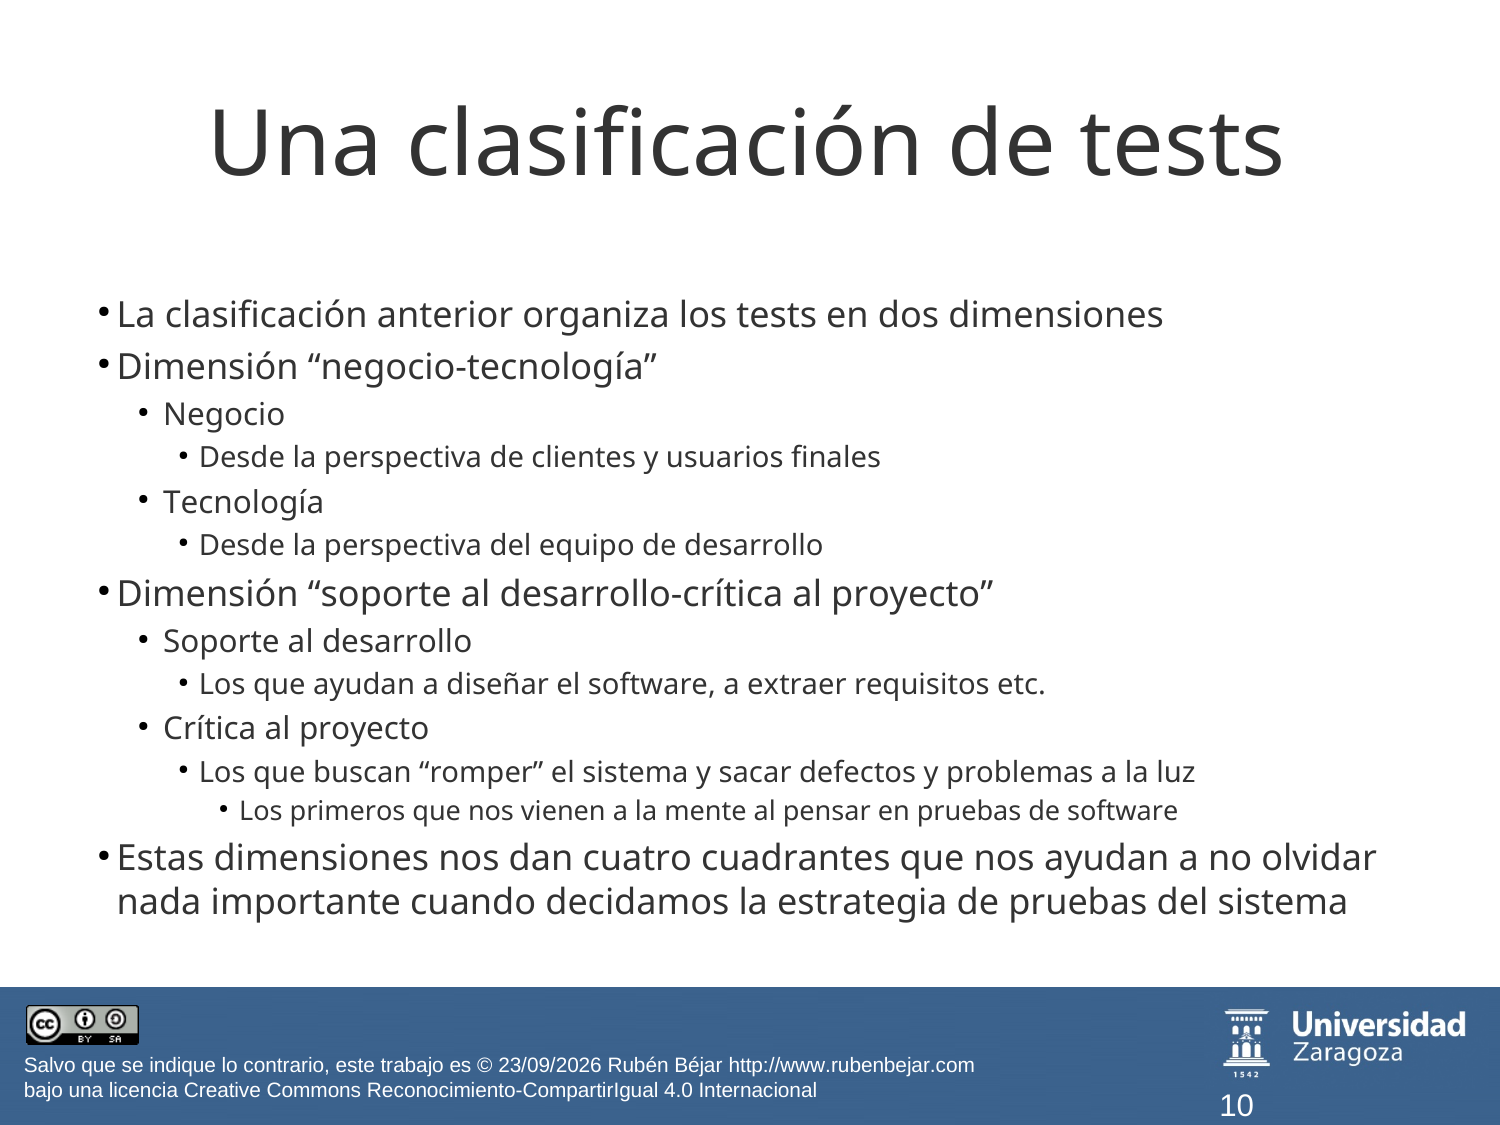

# Una clasificación de tests
La clasificación anterior organiza los tests en dos dimensiones
Dimensión “negocio-tecnología”
Negocio
Desde la perspectiva de clientes y usuarios finales
Tecnología
Desde la perspectiva del equipo de desarrollo
Dimensión “soporte al desarrollo-crítica al proyecto”
Soporte al desarrollo
Los que ayudan a diseñar el software, a extraer requisitos etc.
Crítica al proyecto
Los que buscan “romper” el sistema y sacar defectos y problemas a la luz
Los primeros que nos vienen a la mente al pensar en pruebas de software
Estas dimensiones nos dan cuatro cuadrantes que nos ayudan a no olvidar nada importante cuando decidamos la estrategia de pruebas del sistema